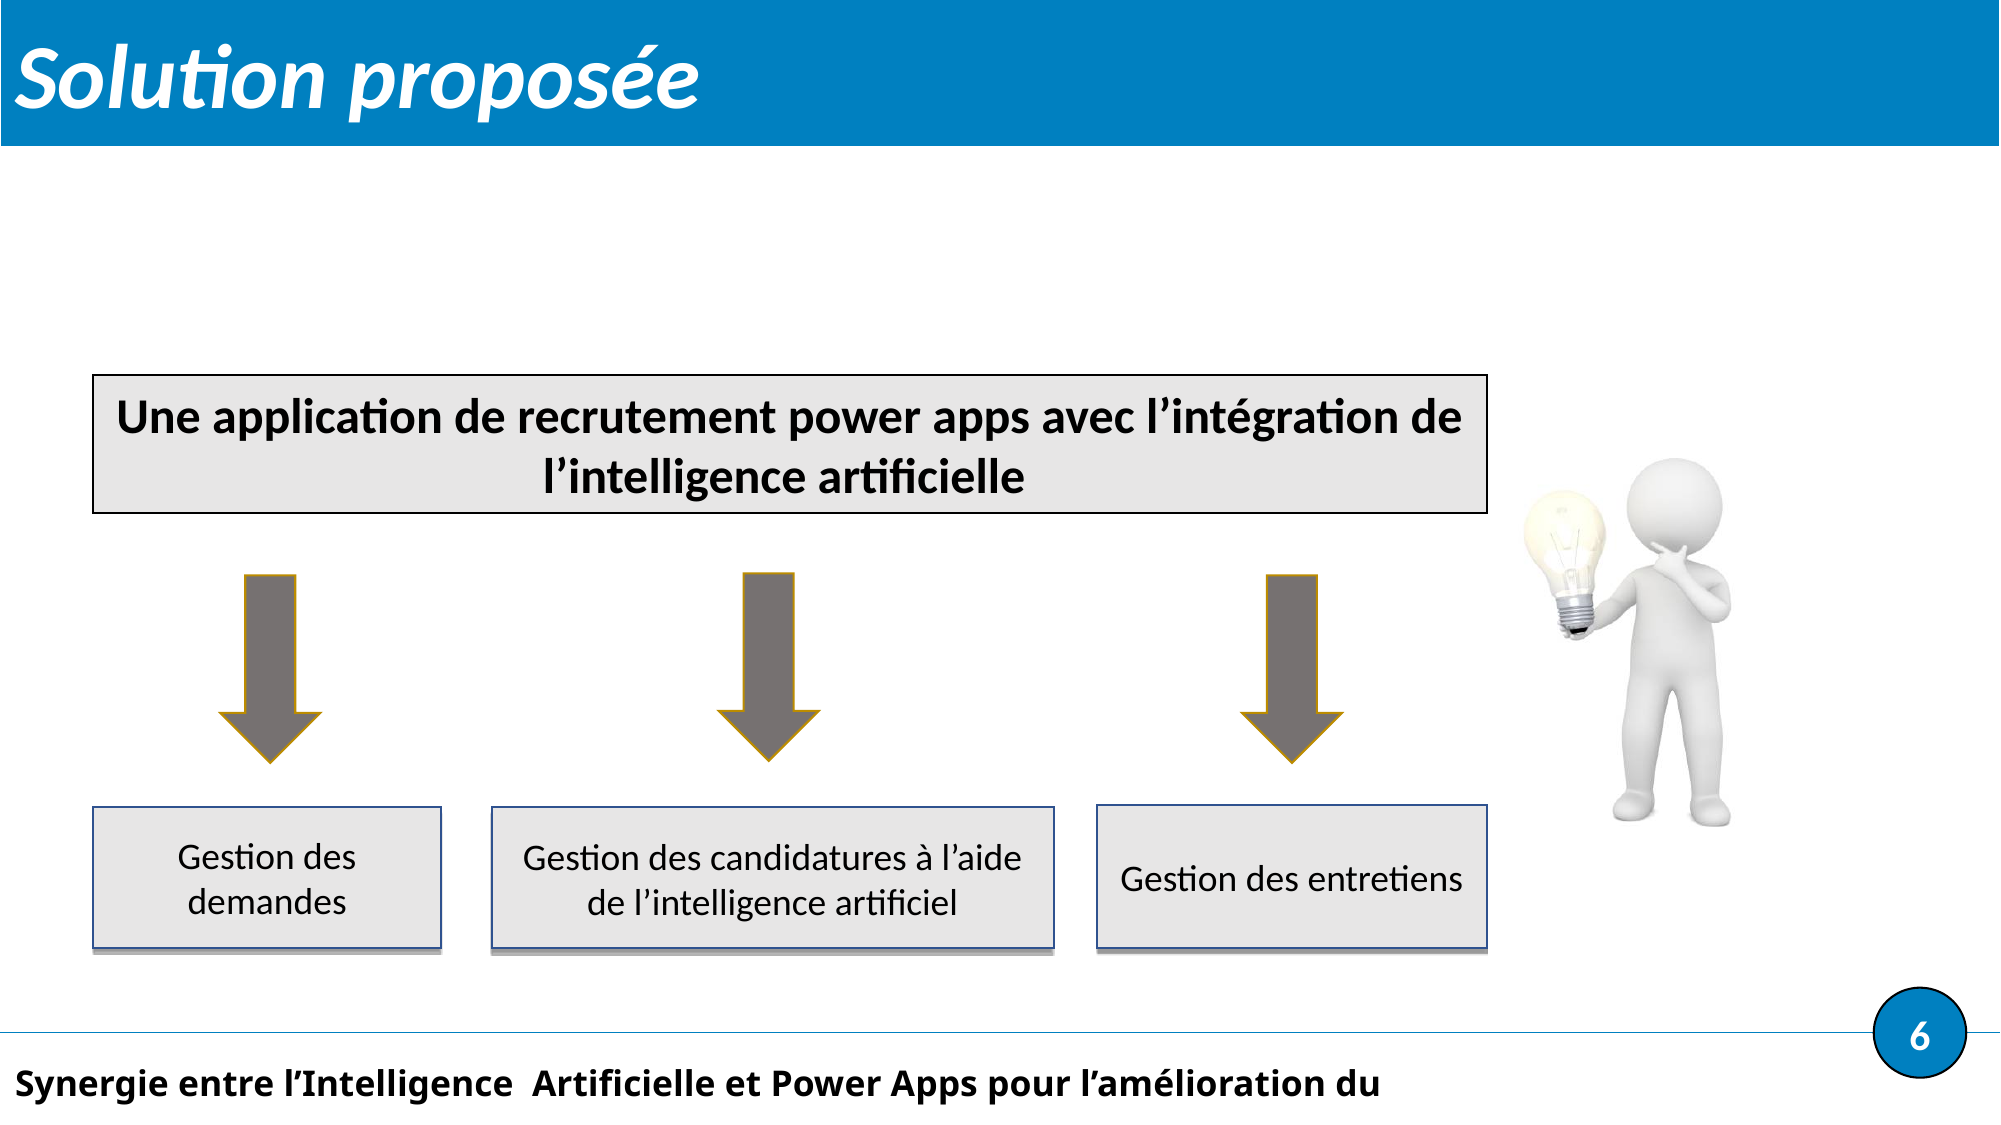

Solution proposée
Une application de recrutement power apps avec l’intégration de l’intelligence artificielle
Gestion des entretiens
Gestion des demandes
Gestion des candidatures à l’aide de l’intelligence artificiel
6
Synergie entre l’Intelligence Artificielle et Power Apps pour l’amélioration du processus de recrutement